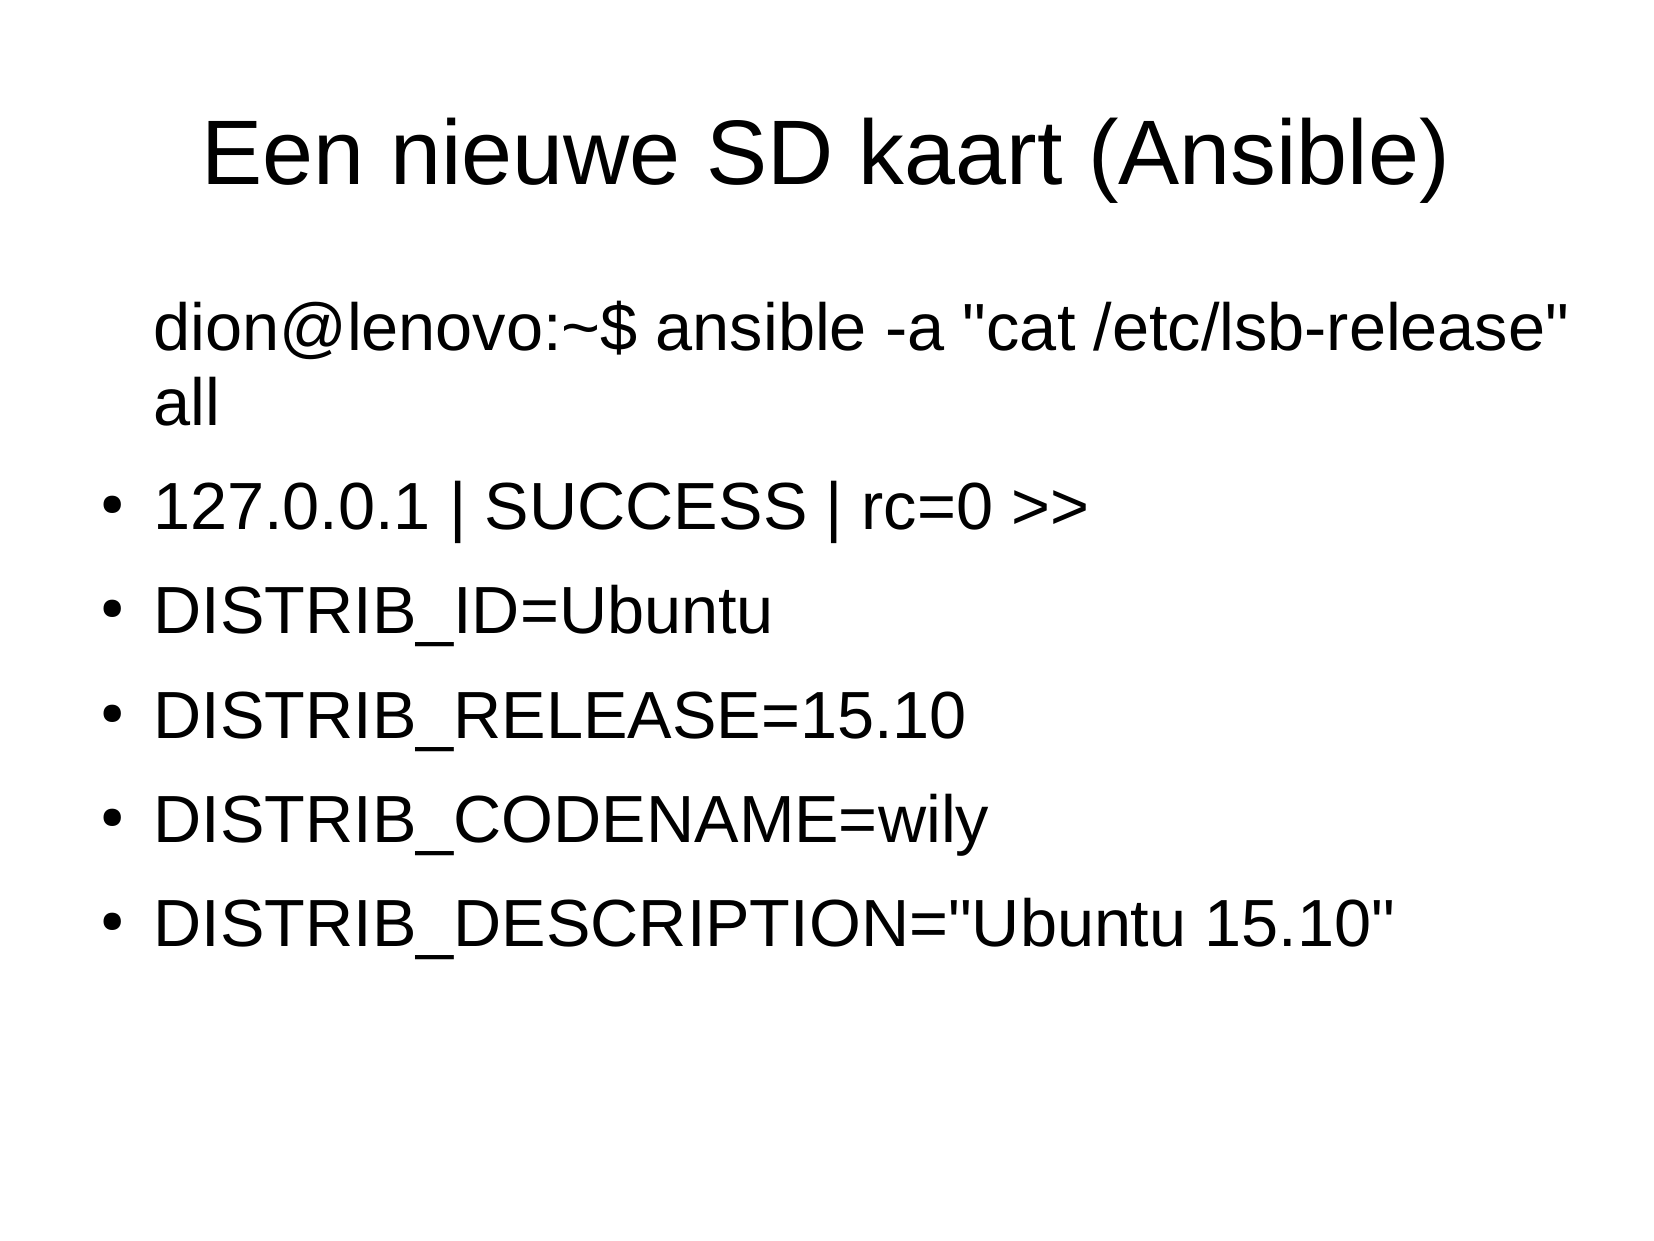

# Een nieuwe SD kaart (Ansible)
dion@lenovo:~$ ansible -a "cat /etc/lsb-release" all
127.0.0.1 | SUCCESS | rc=0 >>
DISTRIB_ID=Ubuntu
DISTRIB_RELEASE=15.10
DISTRIB_CODENAME=wily
DISTRIB_DESCRIPTION="Ubuntu 15.10"